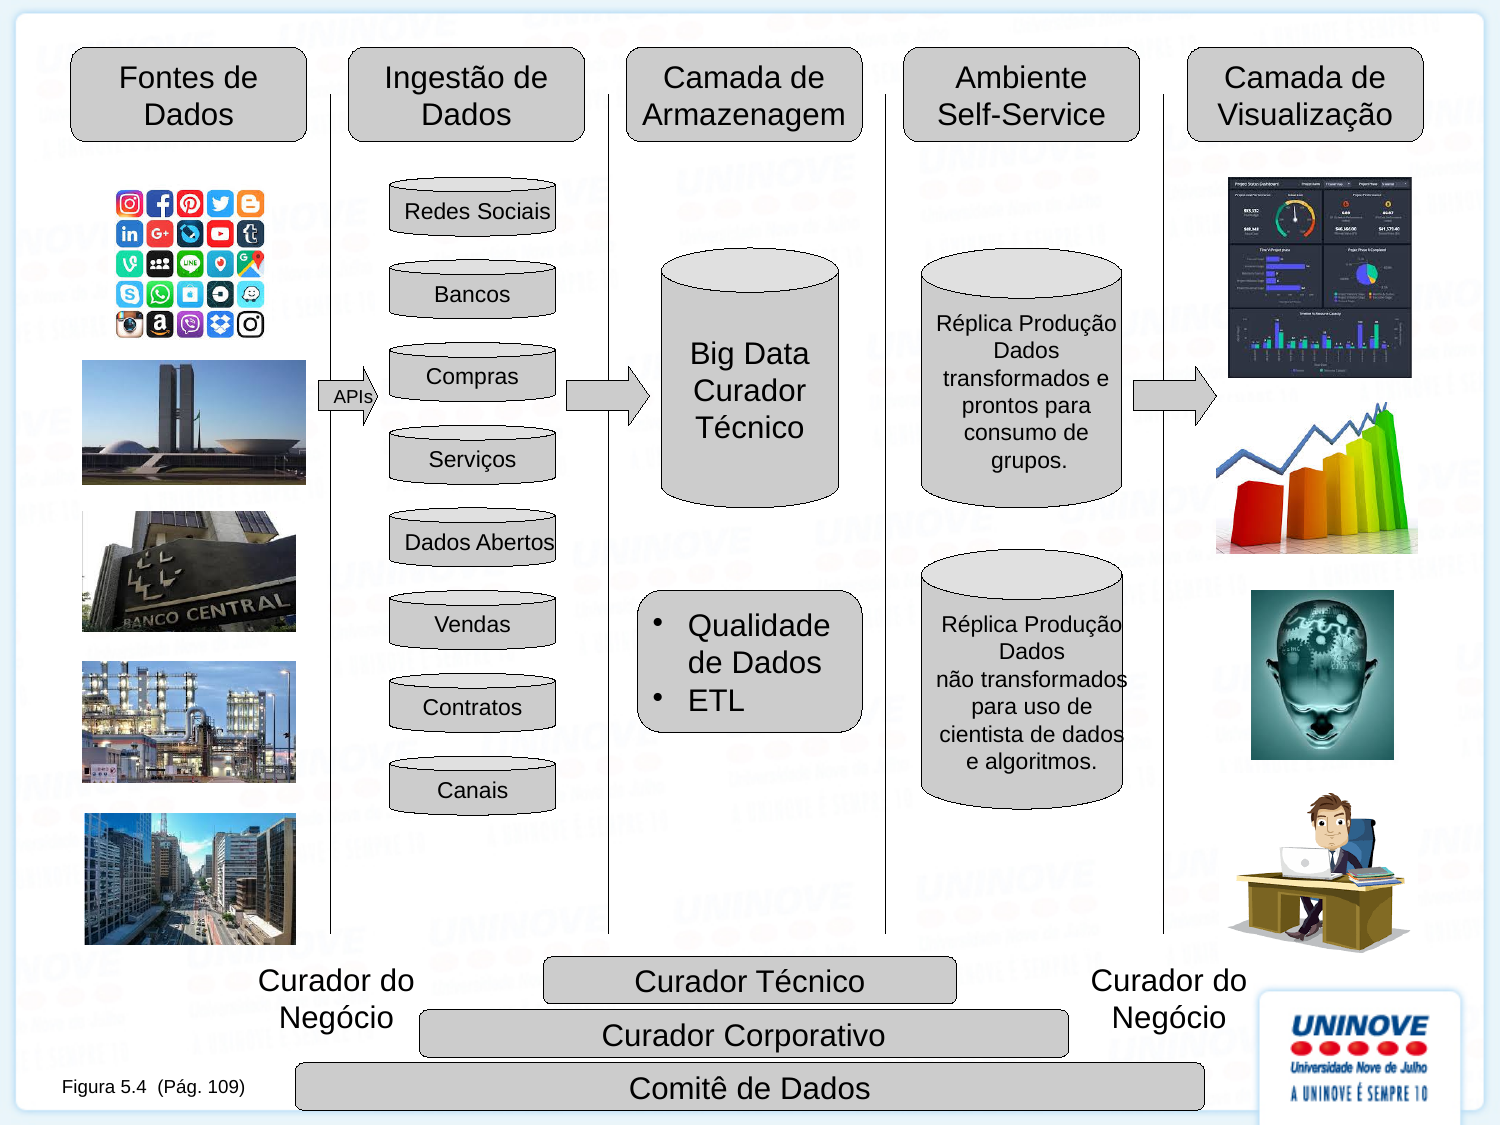

Fontes de
Dados
Ingestão de
Dados
Camada de
Armazenagem
Ambiente
Self-Service
Camada de
Visualização
Redes Sociais
Big Data
Curador
Técnico
Réplica Produção
Dados
transformados e
prontos para
consumo de
 grupos.
Bancos
Compras
APIs
Serviços
Dados Abertos
Réplica Produção
Dados
não transformados
para uso de
cientista de dados
e algoritmos.
Qualidade
de Dados
ETL
Vendas
Contratos
Canais
Curador do
Negócio
Curador do
Negócio
Curador Técnico
Curador Corporativo
Comitê de Dados
Figura 5.4 (Pág. 109)